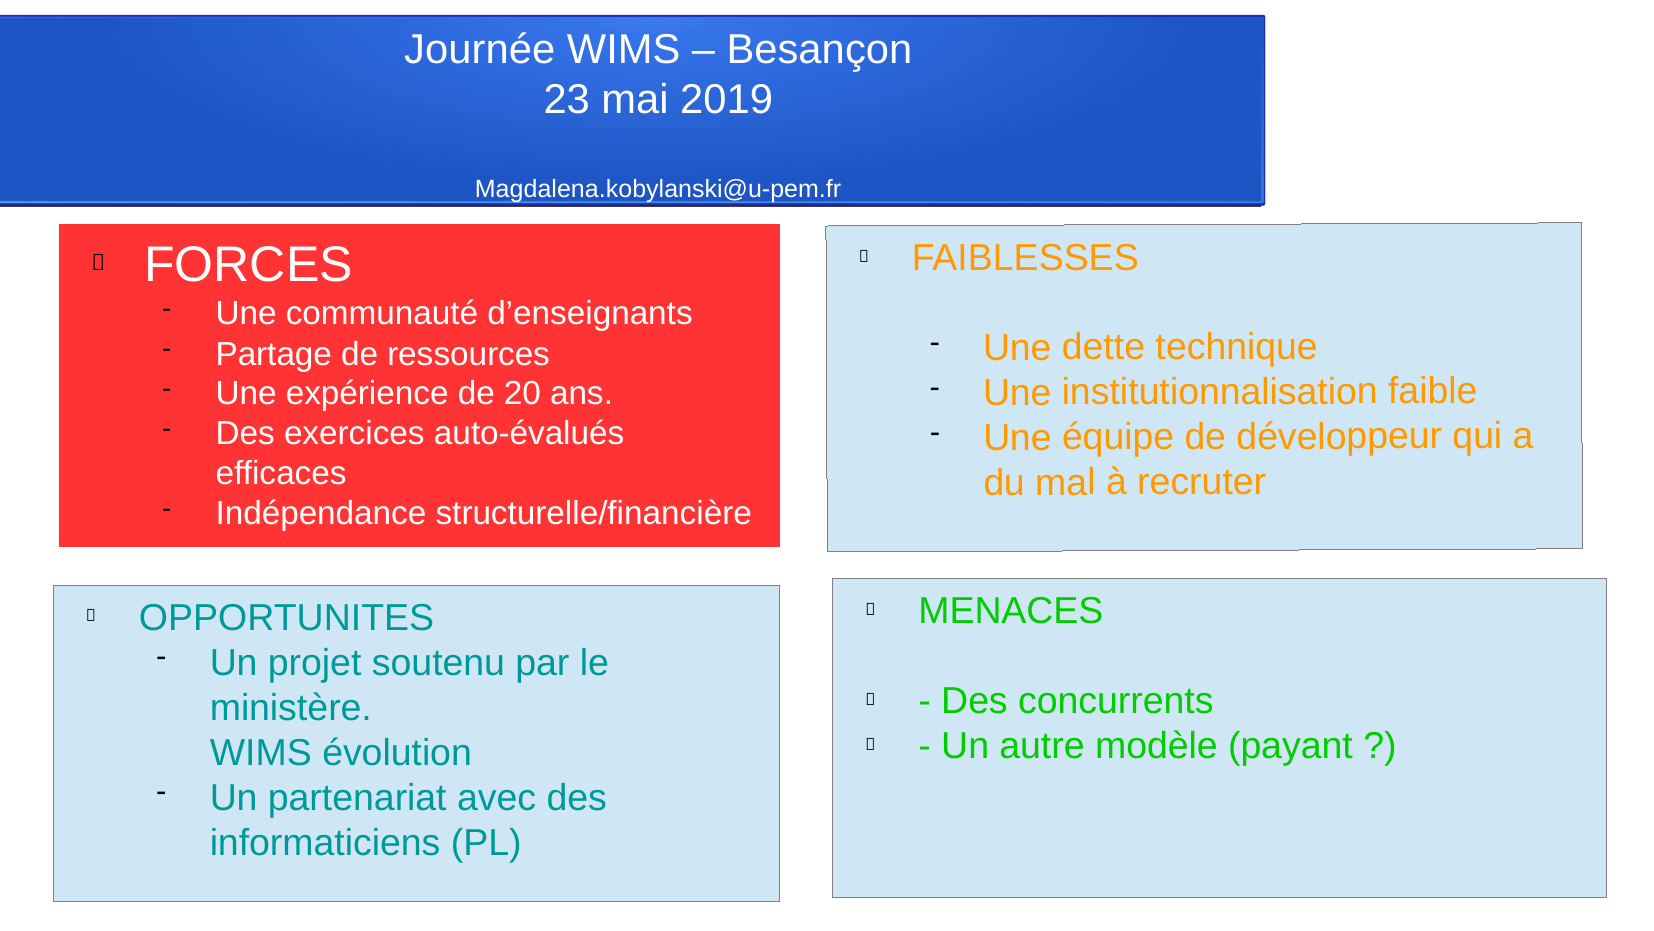

Journée WIMS – Besançon
23 mai 2019
Magdalena.kobylanski@u-pem.fr
FORCES
Une communauté d’enseignants
Partage de ressources
Une expérience de 20 ans.
Des exercices auto-évalués efficaces
Indépendance structurelle/financière
FAIBLESSES
Une dette technique
Une institutionnalisation faible
Une équipe de développeur qui a du mal à recruter
MENACES
- Des concurrents
- Un autre modèle (payant ?)
OPPORTUNITES
Un projet soutenu par le ministère.
WIMS évolution
Un partenariat avec des informaticiens (PL)